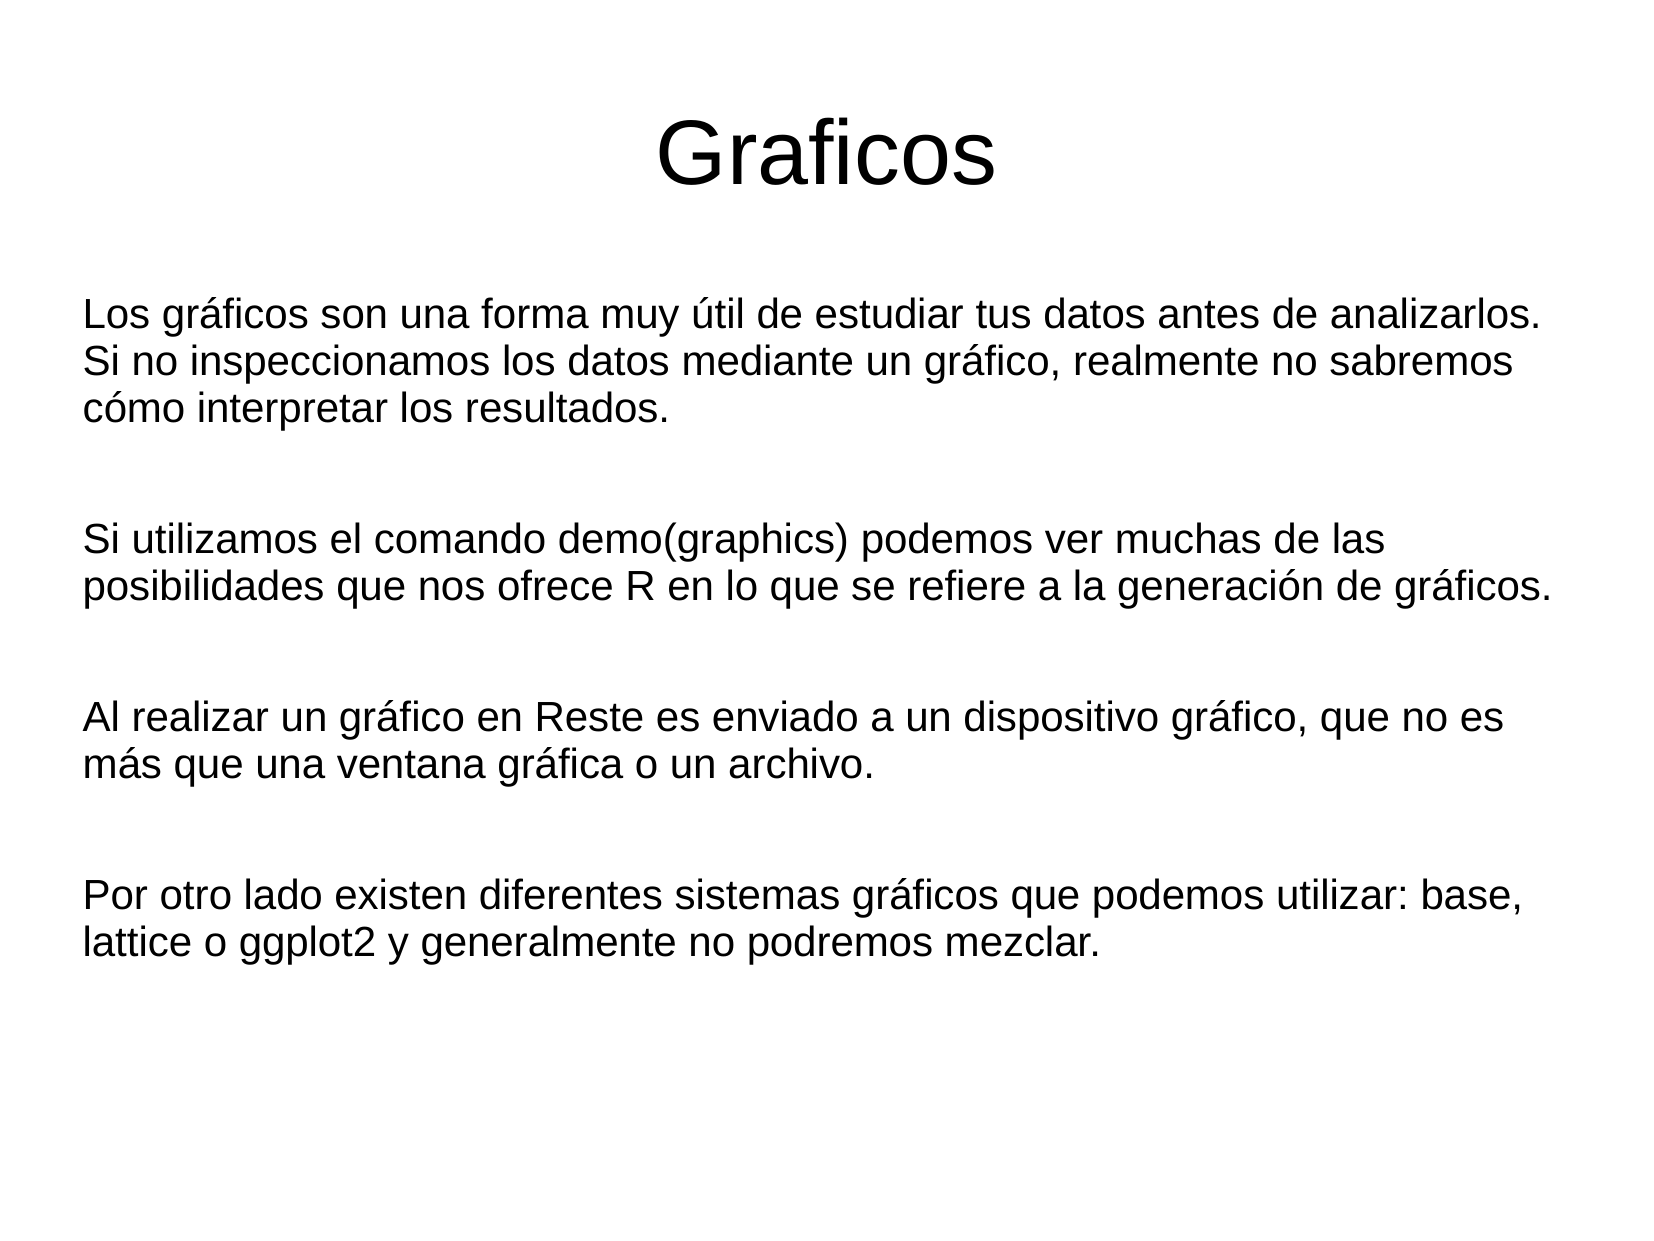

# Graficos
Los gráficos son una forma muy útil de estudiar tus datos antes de analizarlos. Si no inspeccionamos los datos mediante un gráfico, realmente no sabremos cómo interpretar los resultados.
Si utilizamos el comando demo(graphics) podemos ver muchas de las posibilidades que nos ofrece R en lo que se refiere a la generación de gráficos.
Al realizar un gráfico en Reste es enviado a un dispositivo gráfico, que no es más que una ventana gráfica o un archivo.
Por otro lado existen diferentes sistemas gráficos que podemos utilizar: base, lattice o ggplot2 y generalmente no podremos mezclar.